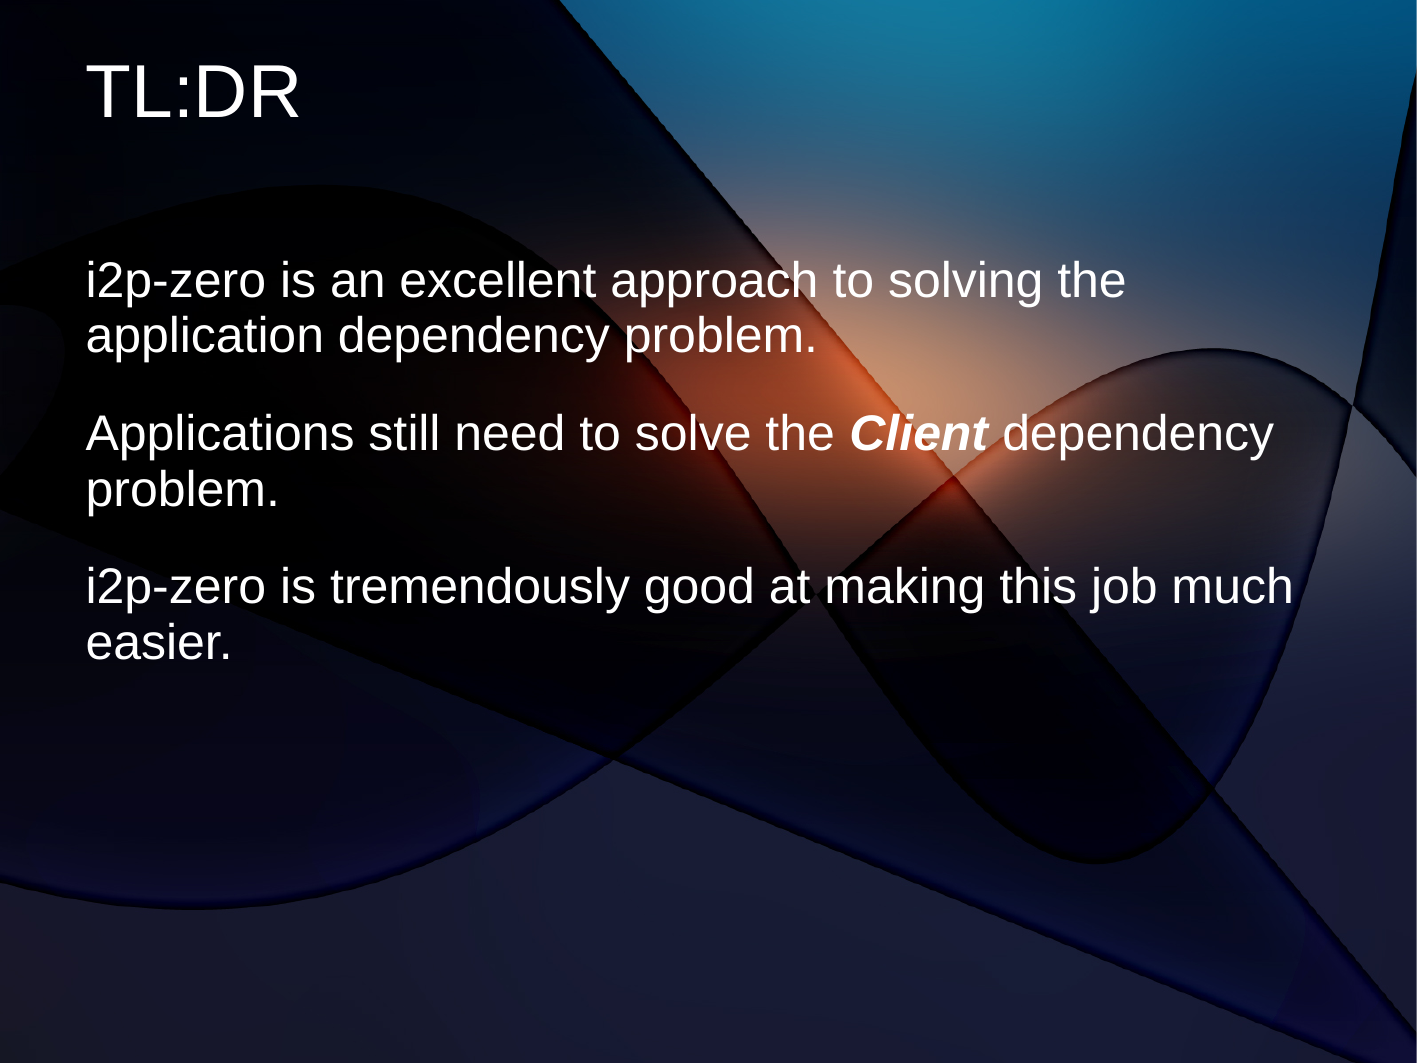

TL:DR
i2p-zero is an excellent approach to solving the application dependency problem.
Applications still need to solve the Client dependency problem.
i2p-zero is tremendously good at making this job much easier.